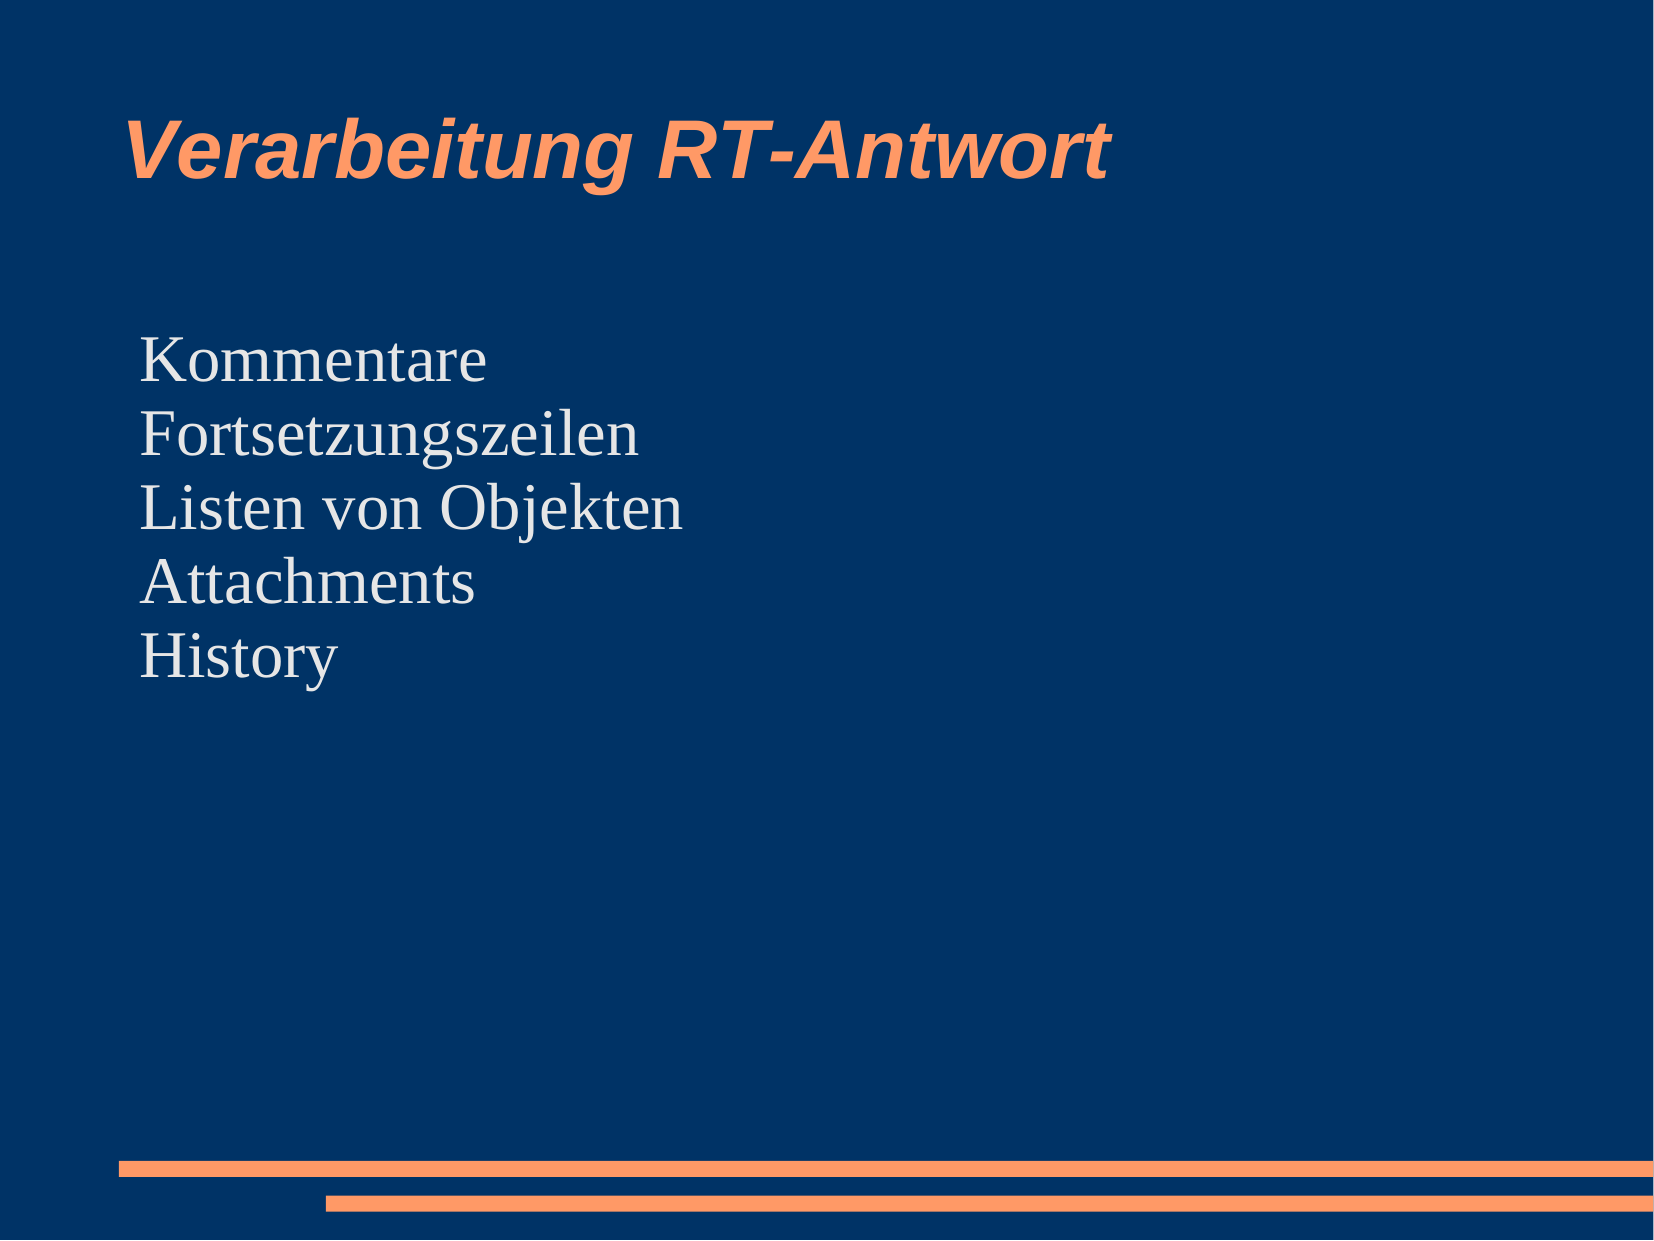

# Verarbeitung RT-Antwort
Kommentare
Fortsetzungszeilen
Listen von Objekten
Attachments
History